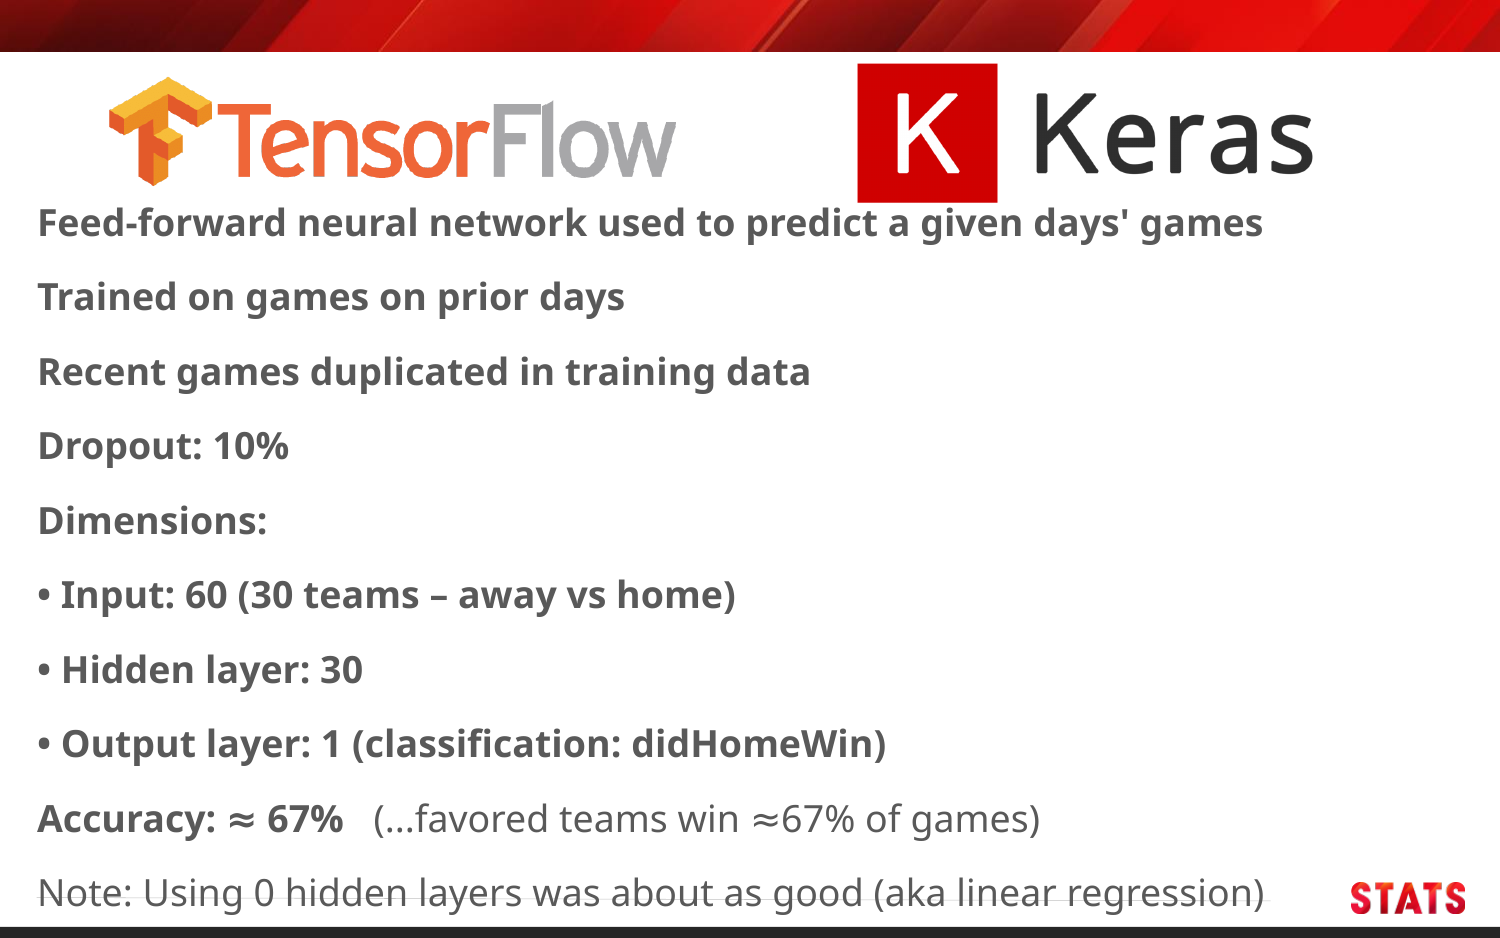

# Feed-forward neural network used to predict a given days' games
Trained on games on prior days
Recent games duplicated in training data
Dropout: 10%
Dimensions:
• Input: 60 (30 teams – away vs home)
• Hidden layer: 30
• Output layer: 1 (classification: didHomeWin)
Accuracy: ≈ 67% (...favored teams win ≈67% of games)
Note: Using 0 hidden layers was about as good (aka linear regression)